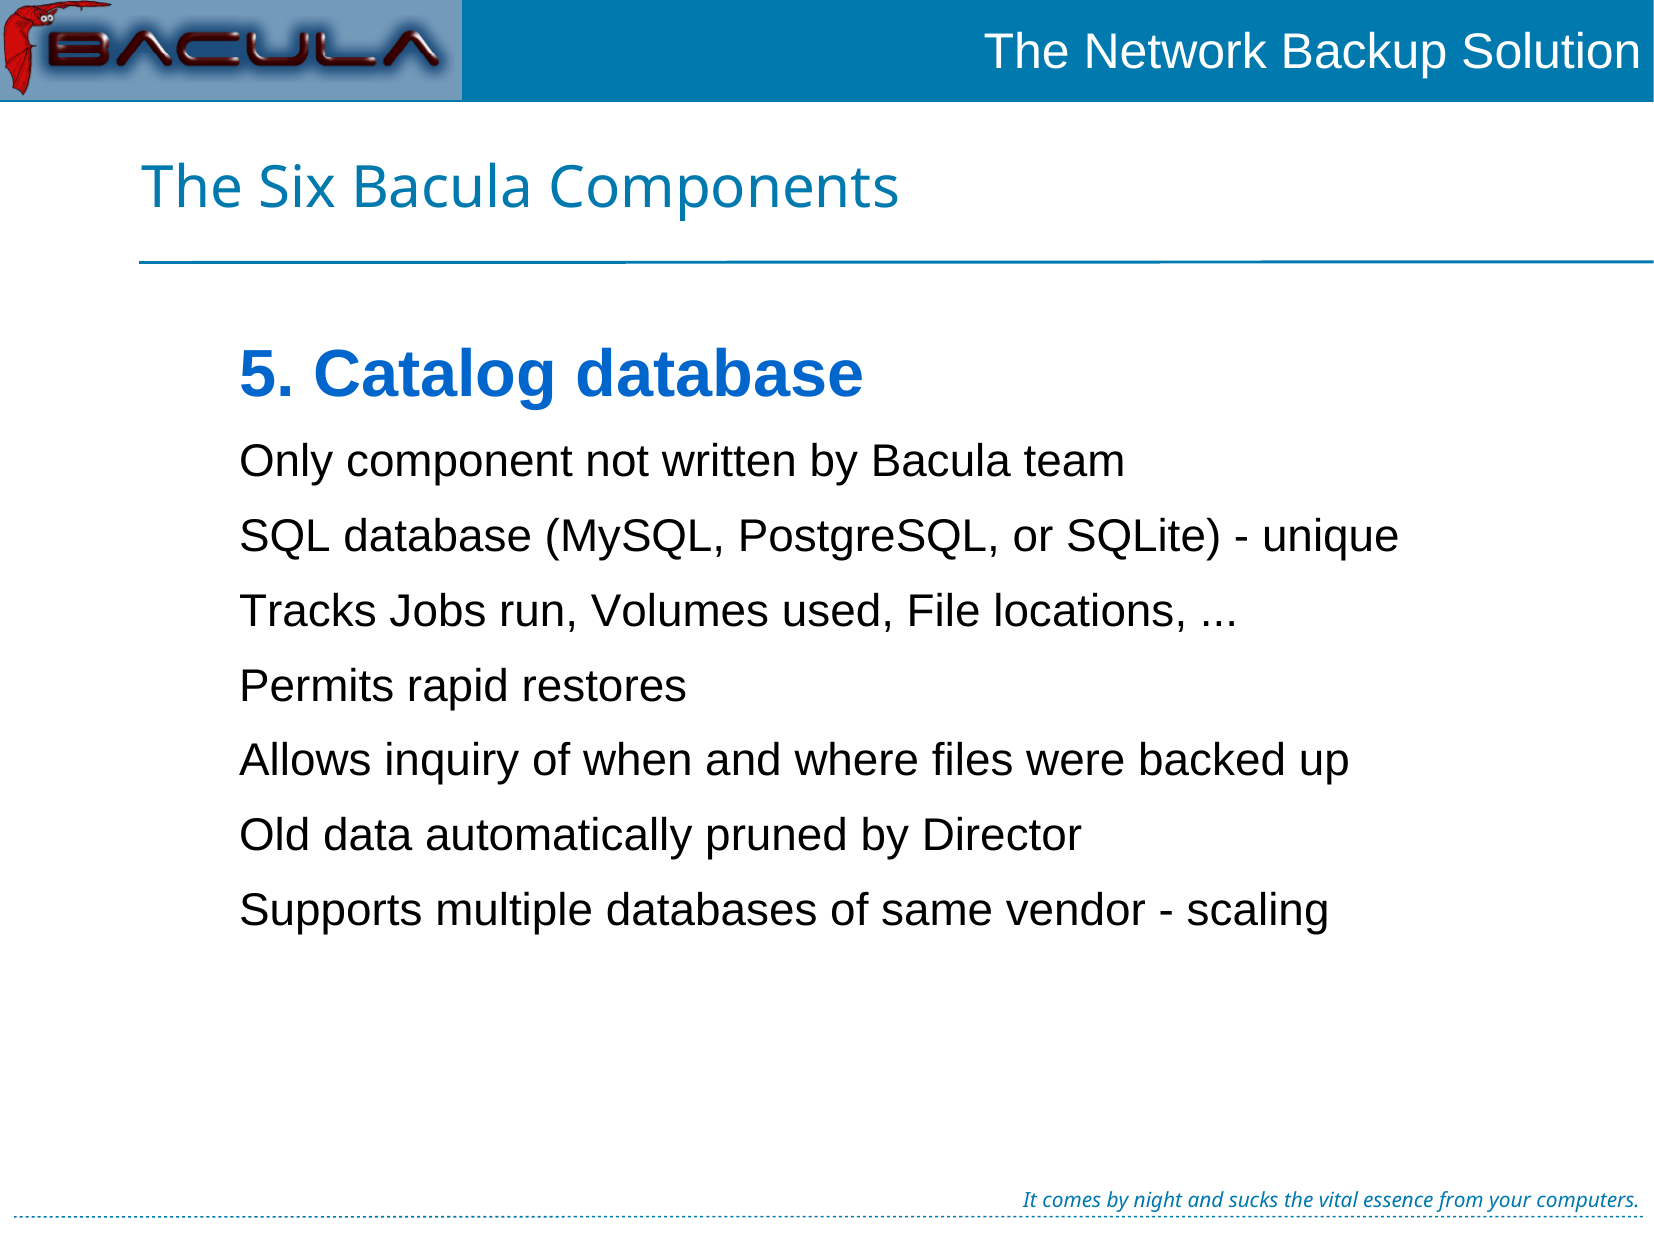

# The Six Bacula Components
5. Catalog database
Only component not written by Bacula team
SQL database (MySQL, PostgreSQL, or SQLite) - unique
Tracks Jobs run, Volumes used, File locations, ...
Permits rapid restores
Allows inquiry of when and where files were backed up
Old data automatically pruned by Director
Supports multiple databases of same vendor - scaling